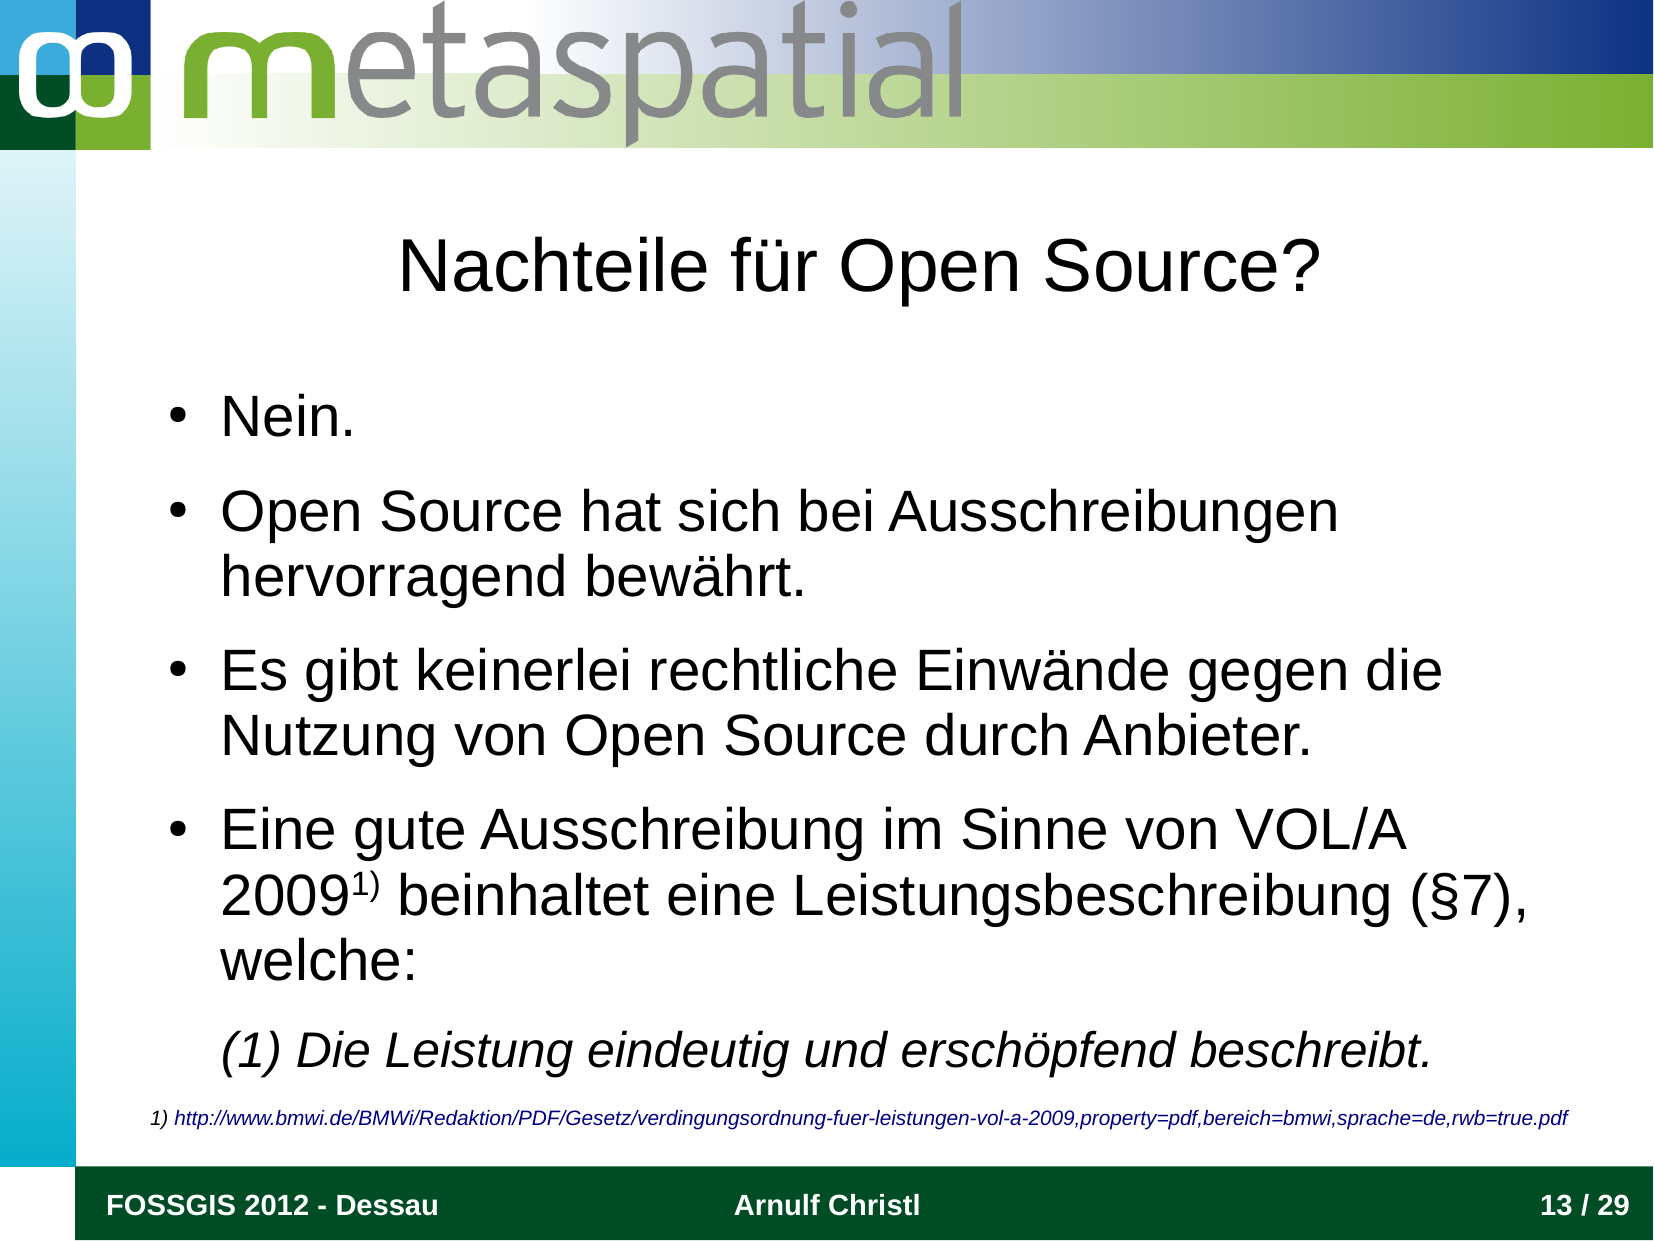

# Nachteile für Open Source?
Nein.
Open Source hat sich bei Ausschreibungen hervorragend bewährt.
Es gibt keinerlei rechtliche Einwände gegen die Nutzung von Open Source durch Anbieter.
Eine gute Ausschreibung im Sinne von VOL/A 20091) beinhaltet eine Leistungsbeschreibung (§7), welche:
(1) Die Leistung eindeutig und erschöpfend beschreibt.
1) http://www.bmwi.de/BMWi/Redaktion/PDF/Gesetz/verdingungsordnung-fuer-leistungen-vol-a-2009,property=pdf,bereich=bmwi,sprache=de,rwb=true.pdf
FOSSGIS 2012 - Dessau
Arnulf Christl
13